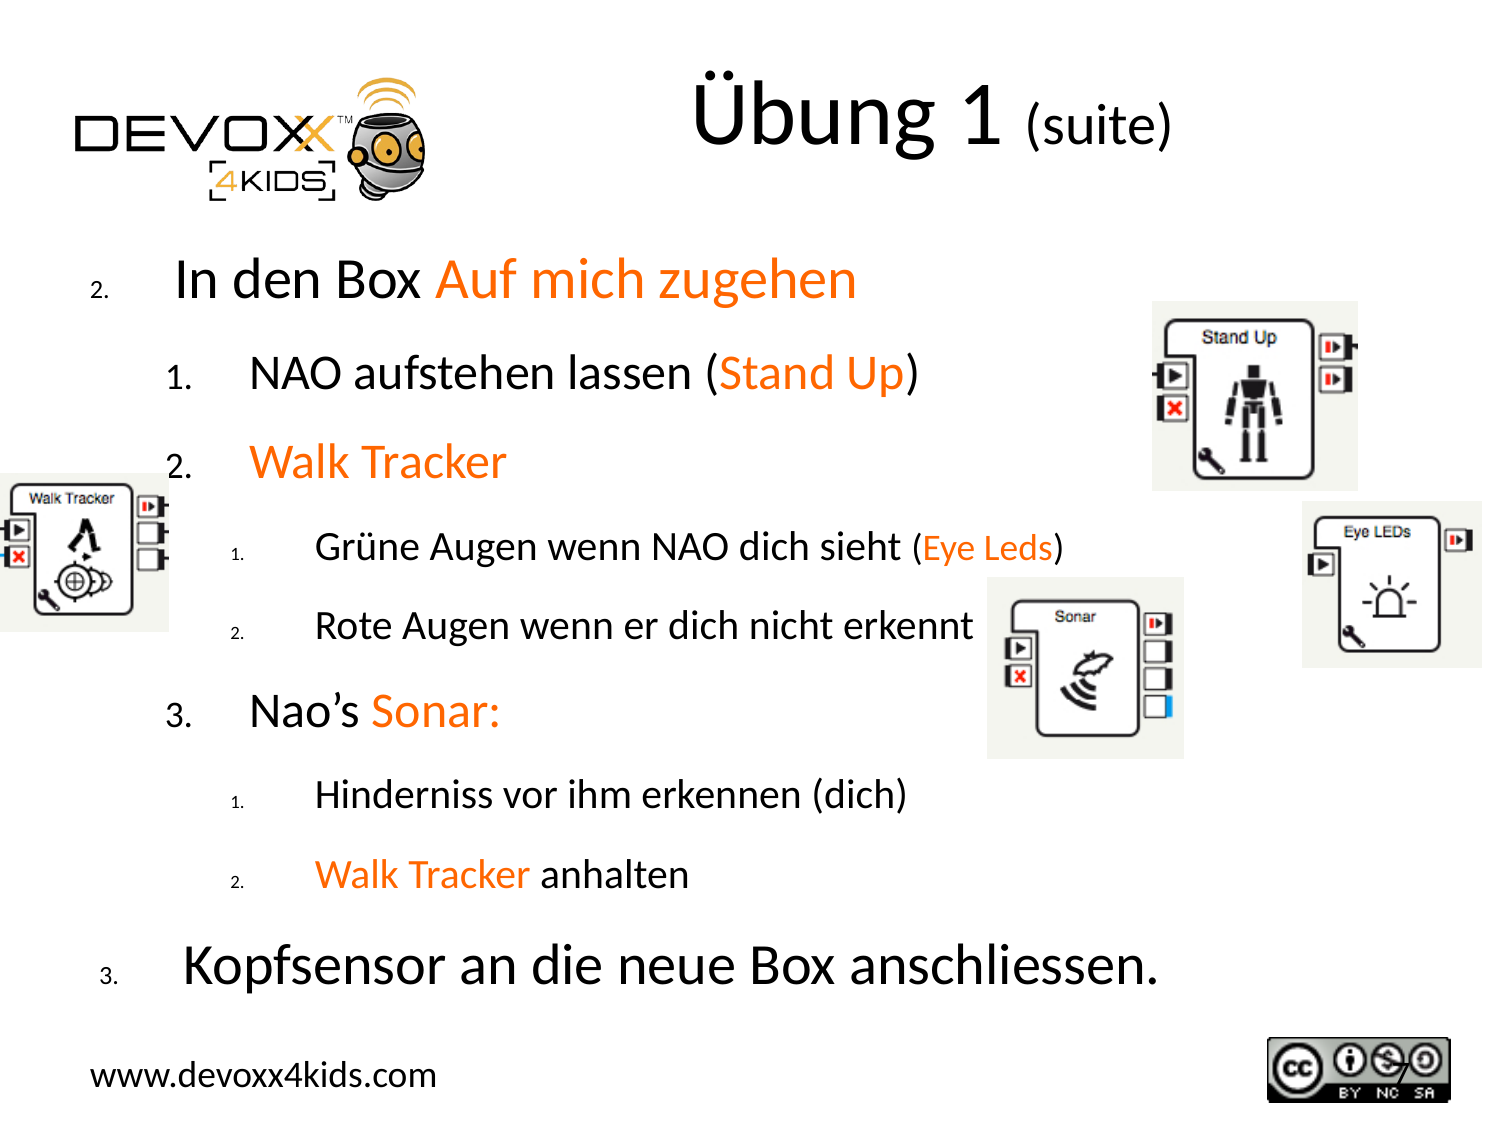

Übung 1 (suite)
# In den Box Auf mich zugehen
NAO aufstehen lassen (Stand Up)
Walk Tracker
Grüne Augen wenn NAO dich sieht (Eye Leds)
Rote Augen wenn er dich nicht erkennt (Eye Leds)
Nao’s Sonar:
Hinderniss vor ihm erkennen (dich)
Walk Tracker anhalten
Kopfsensor an die neue Box anschliessen.